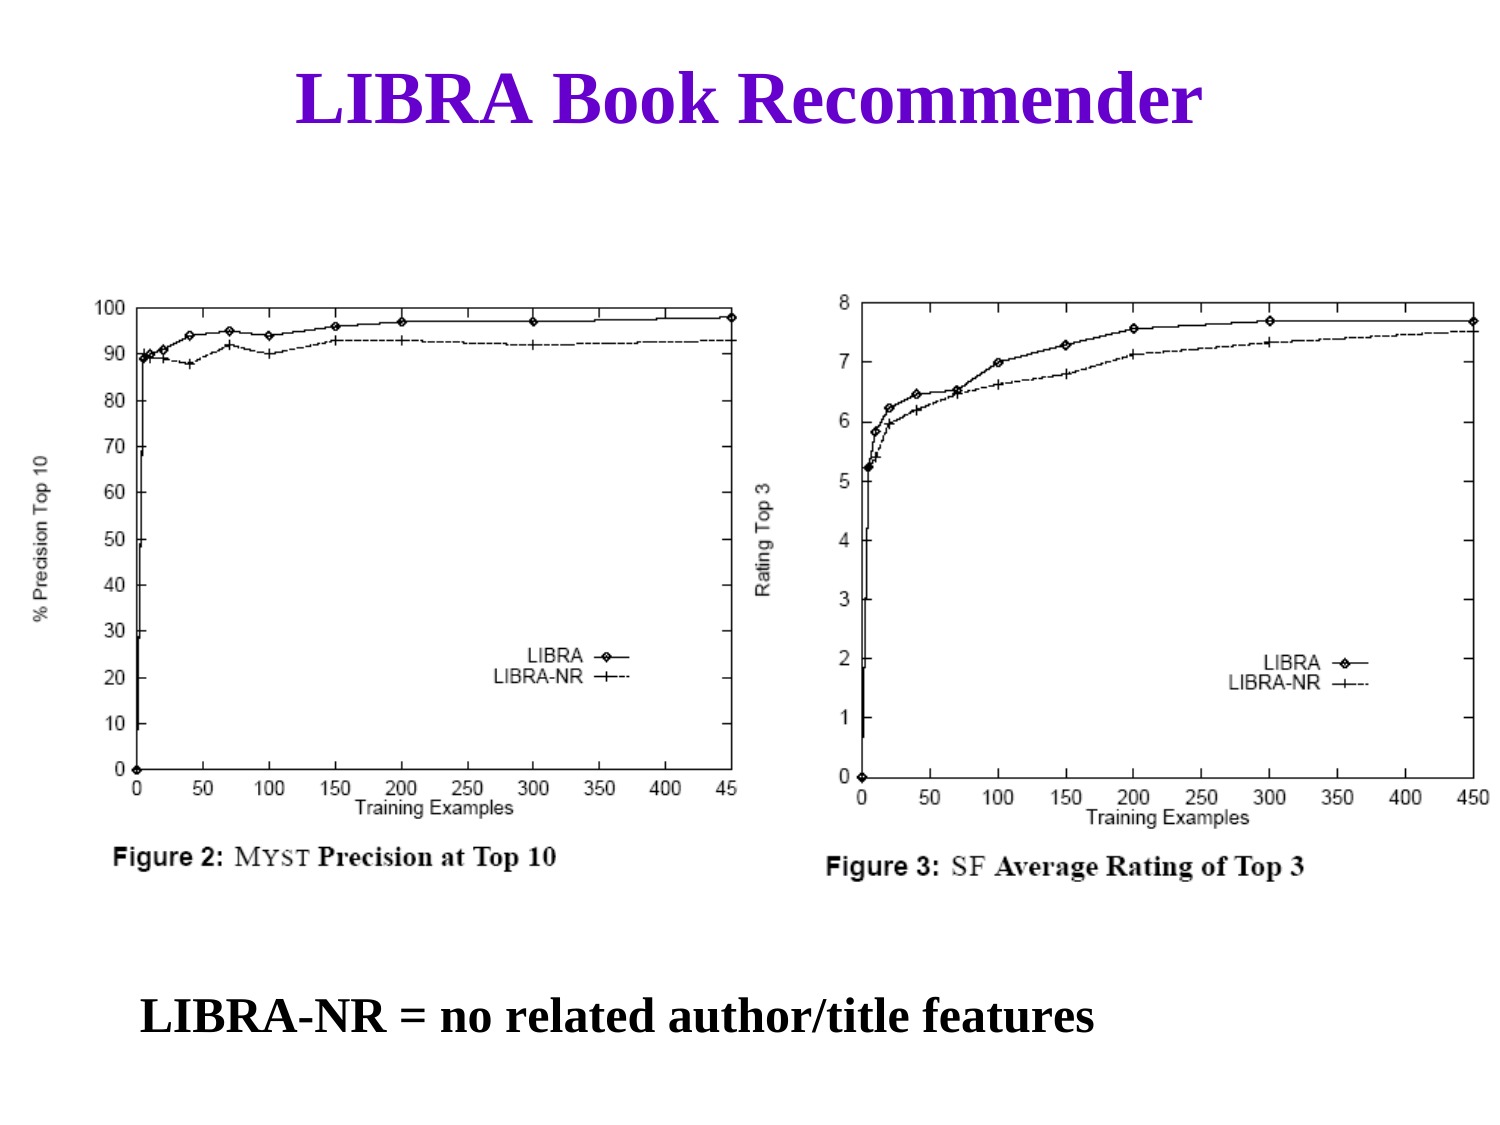

# LIBRA Book Recommender
LIBRA-NR = no related author/title features